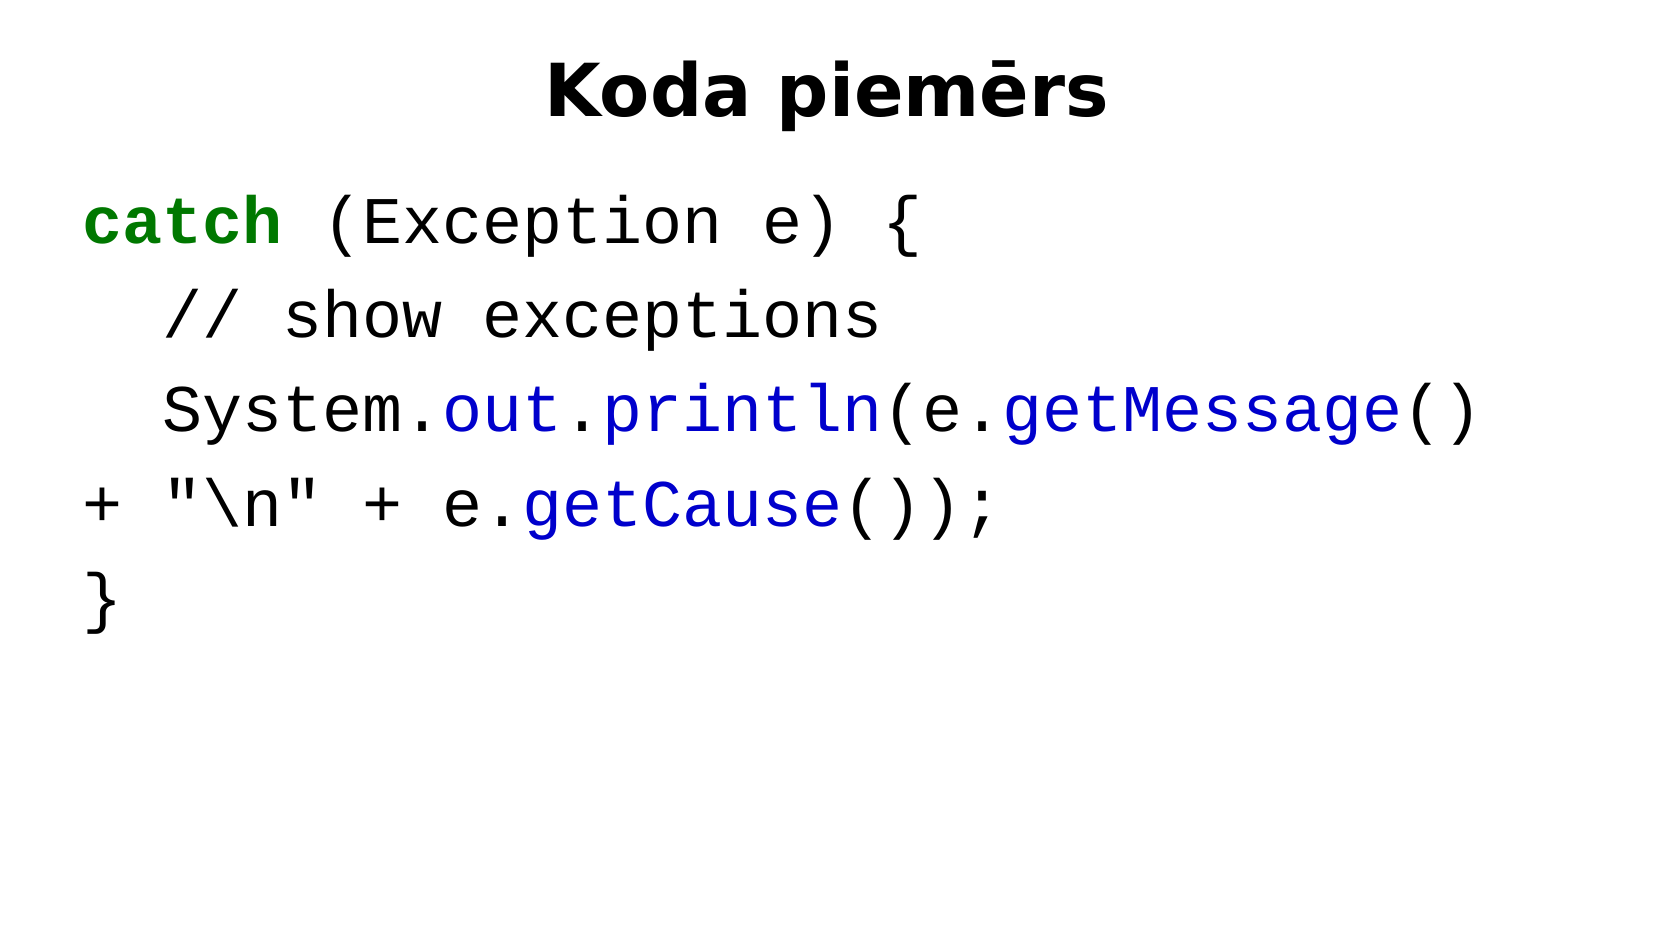

# Koda piemērs
catch (Exception e) {
 // show exceptions
 System.out.println(e.getMessage() + "\n" + e.getCause());
}